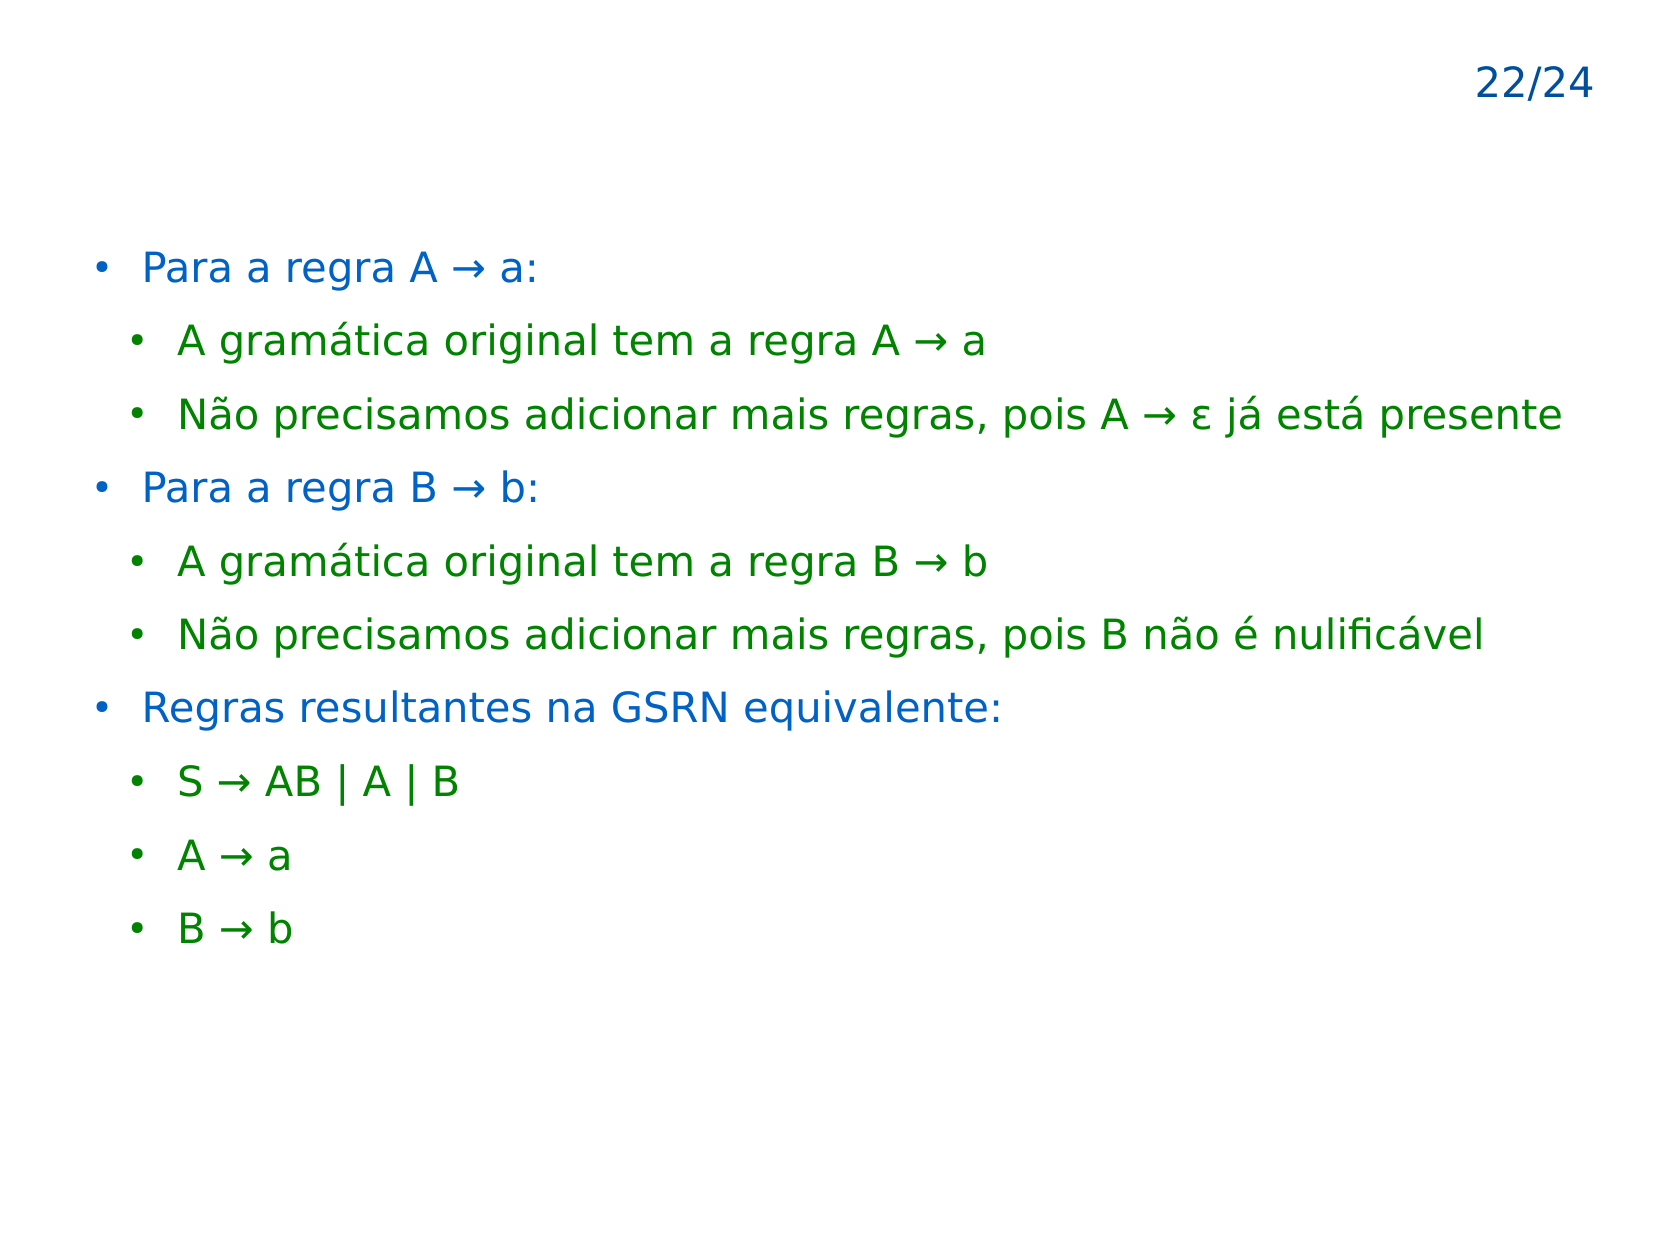

#
22
Para a regra A → a:
A gramática original tem a regra A → a
Não precisamos adicionar mais regras, pois A → ε já está presente
Para a regra B → b:
A gramática original tem a regra B → b
Não precisamos adicionar mais regras, pois B não é nulificável
Regras resultantes na GSRN equivalente:
S → AB | A | B
A → a
B → b